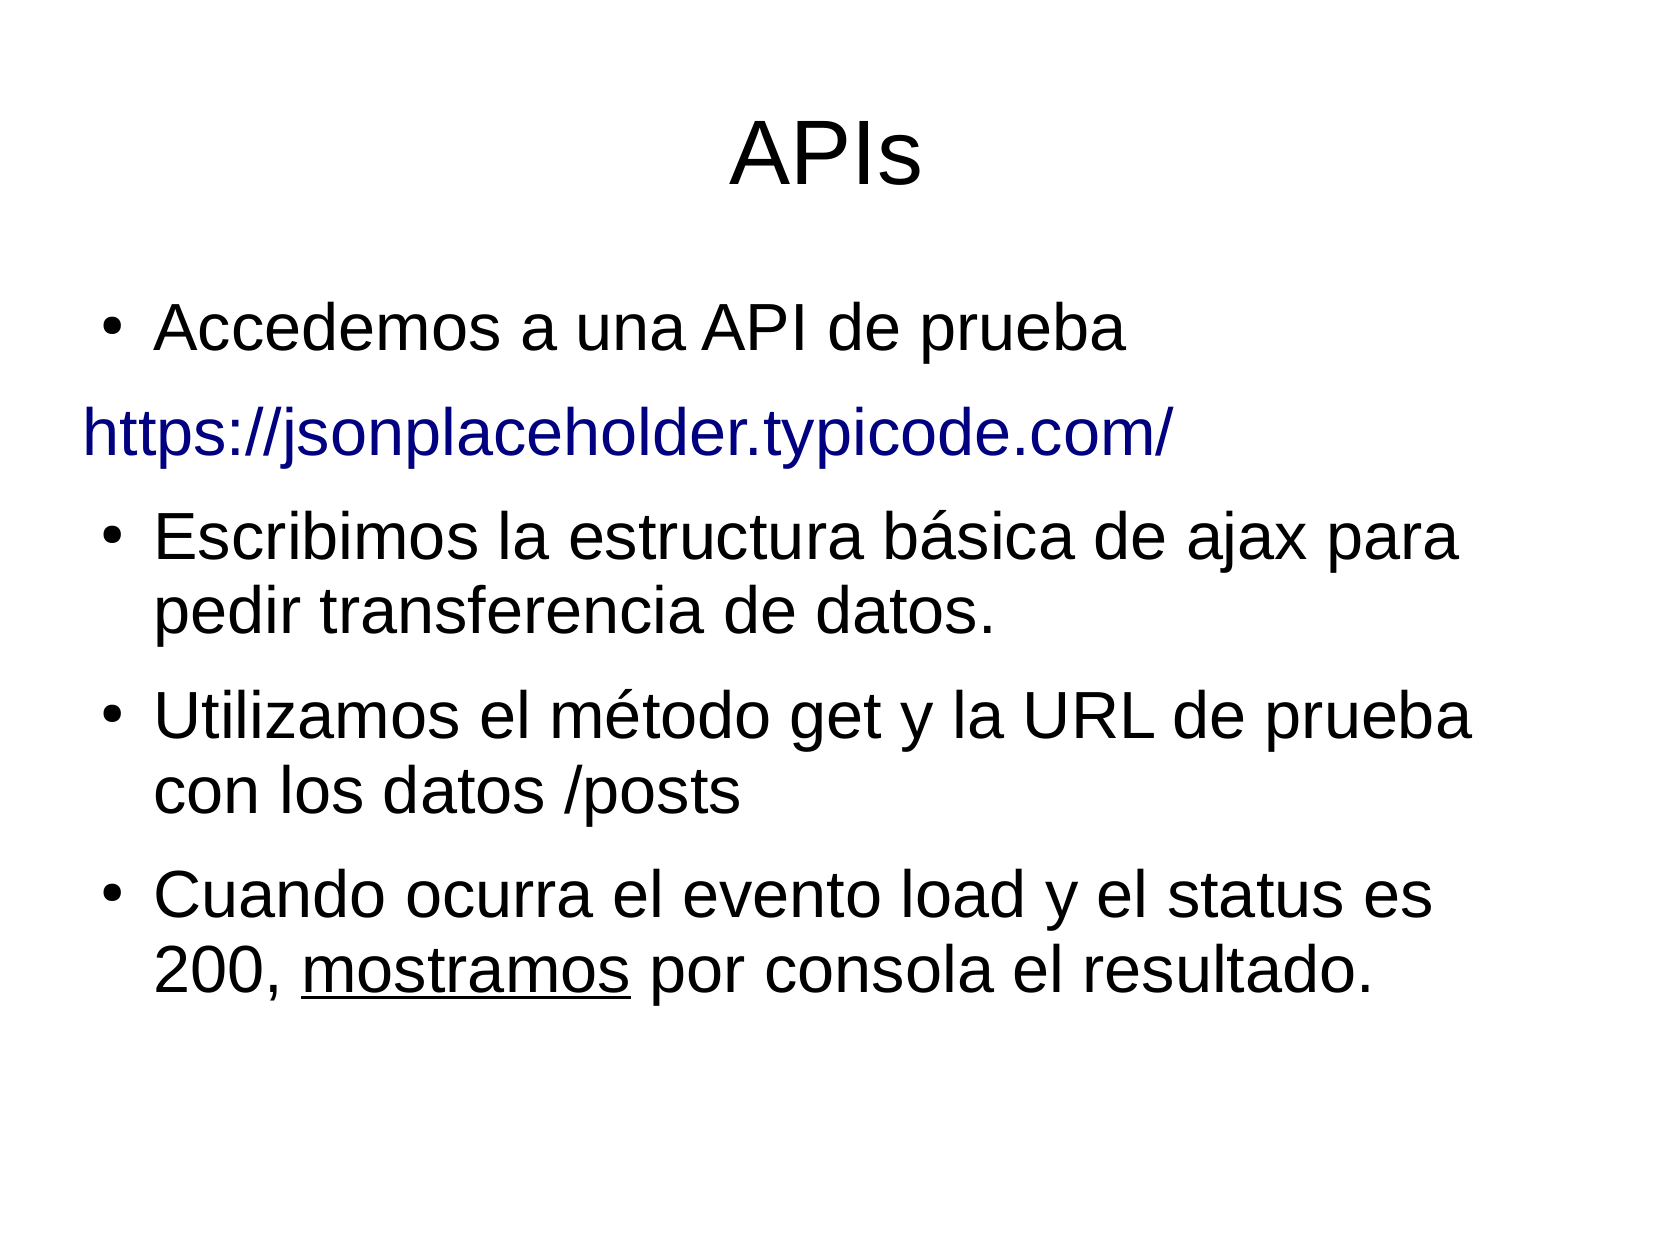

# APIs
Accedemos a una API de prueba
https://jsonplaceholder.typicode.com/
Escribimos la estructura básica de ajax para pedir transferencia de datos.
Utilizamos el método get y la URL de prueba con los datos /posts
Cuando ocurra el evento load y el status es 200, mostramos por consola el resultado.